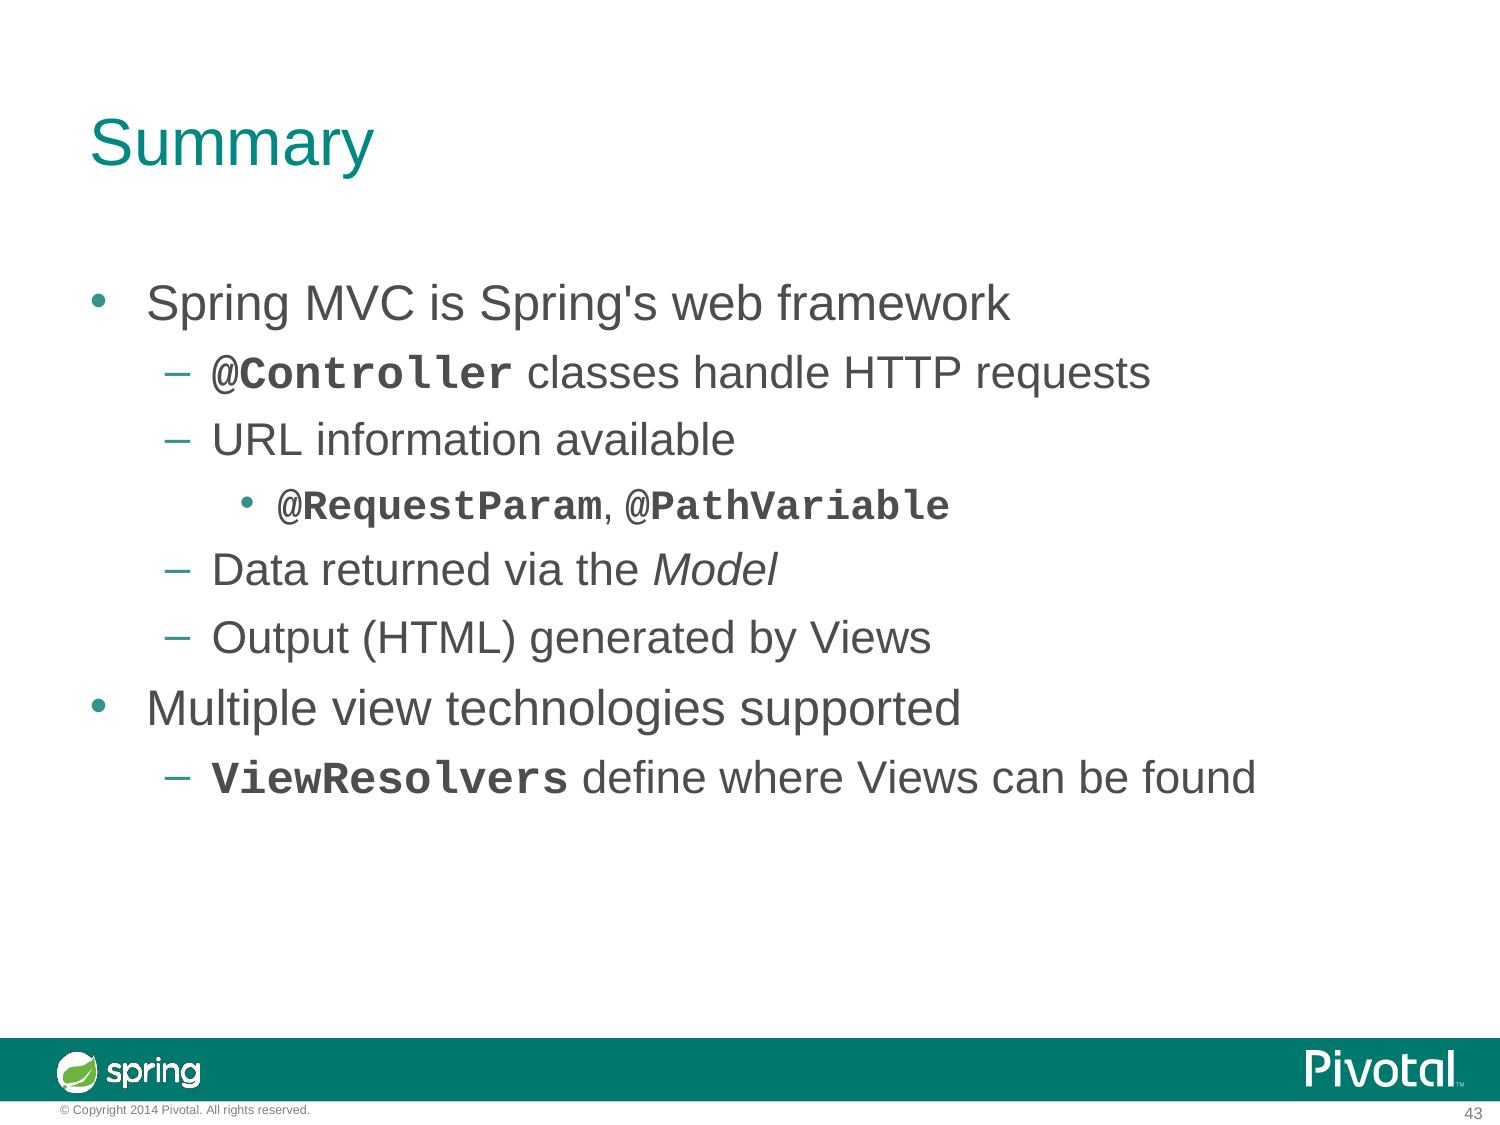

# Summary
Spring MVC is Spring's web framework
@Controller classes handle HTTP requests
URL information available
@RequestParam, @PathVariable
Data returned via the Model
Output (HTML) generated by Views
Multiple view technologies supported
ViewResolvers define where Views can be found